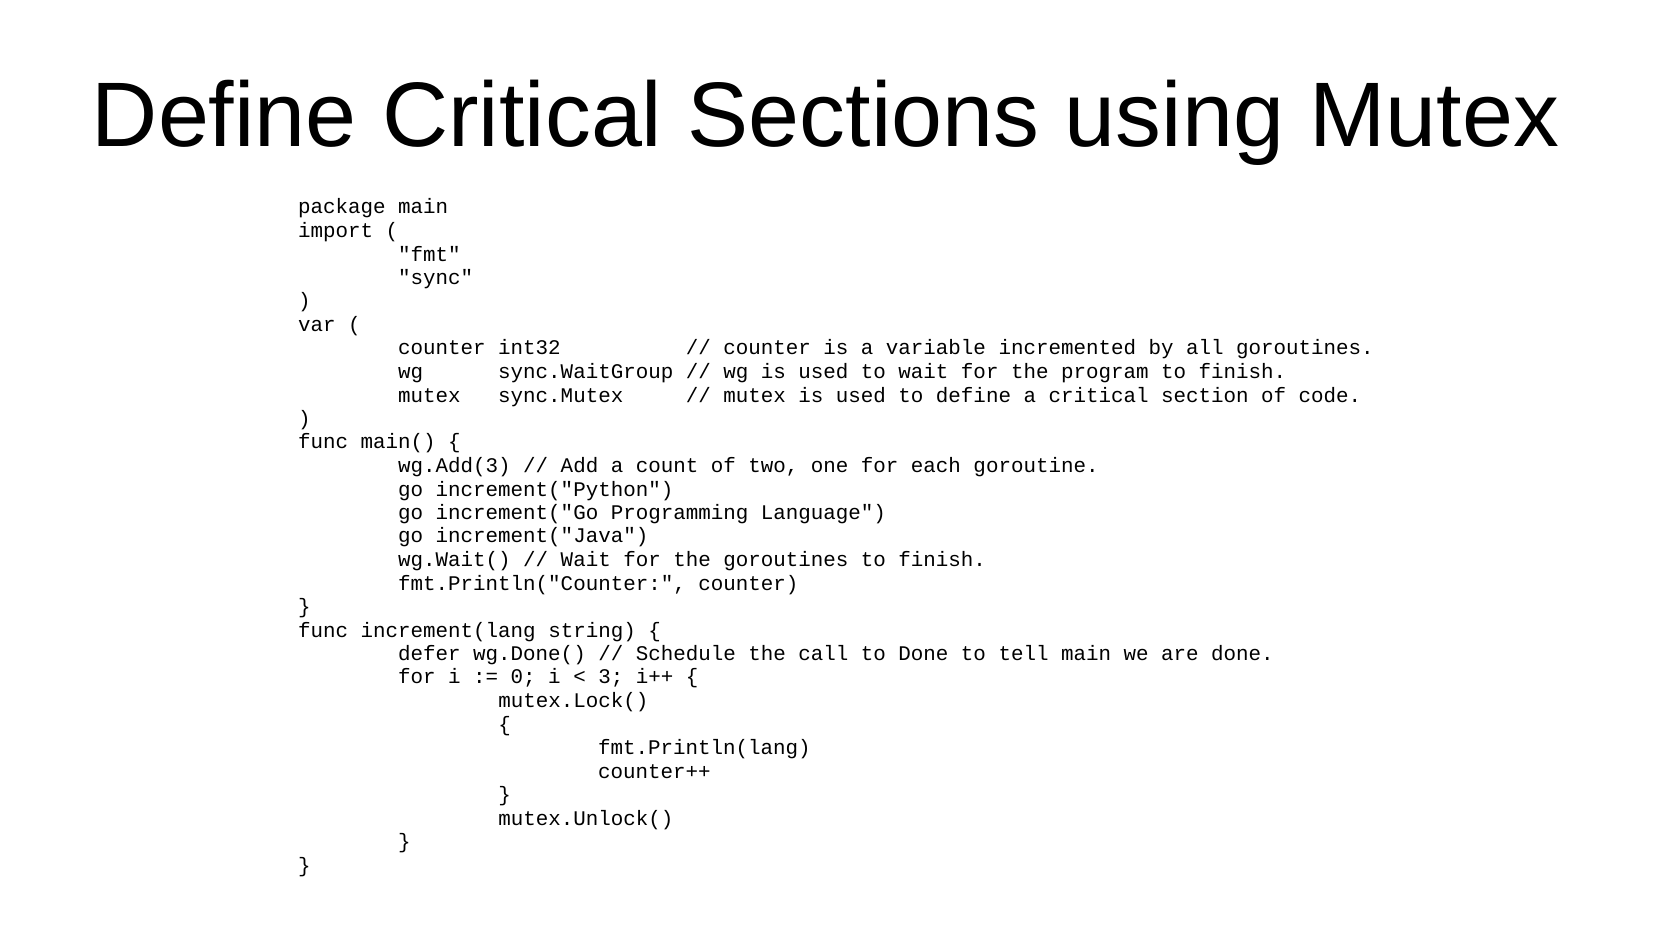

# Define Critical Sections using Mutex
package main
import (
 "fmt"
 "sync"
)
var (
 counter int32 // counter is a variable incremented by all goroutines.
 wg sync.WaitGroup // wg is used to wait for the program to finish.
 mutex sync.Mutex // mutex is used to define a critical section of code.
)
func main() {
 wg.Add(3) // Add a count of two, one for each goroutine.
 go increment("Python")
 go increment("Go Programming Language")
 go increment("Java")
 wg.Wait() // Wait for the goroutines to finish.
 fmt.Println("Counter:", counter)
}
func increment(lang string) {
 defer wg.Done() // Schedule the call to Done to tell main we are done.
 for i := 0; i < 3; i++ {
 mutex.Lock()
 {
 fmt.Println(lang)
 counter++
 }
 mutex.Unlock()
 }
}